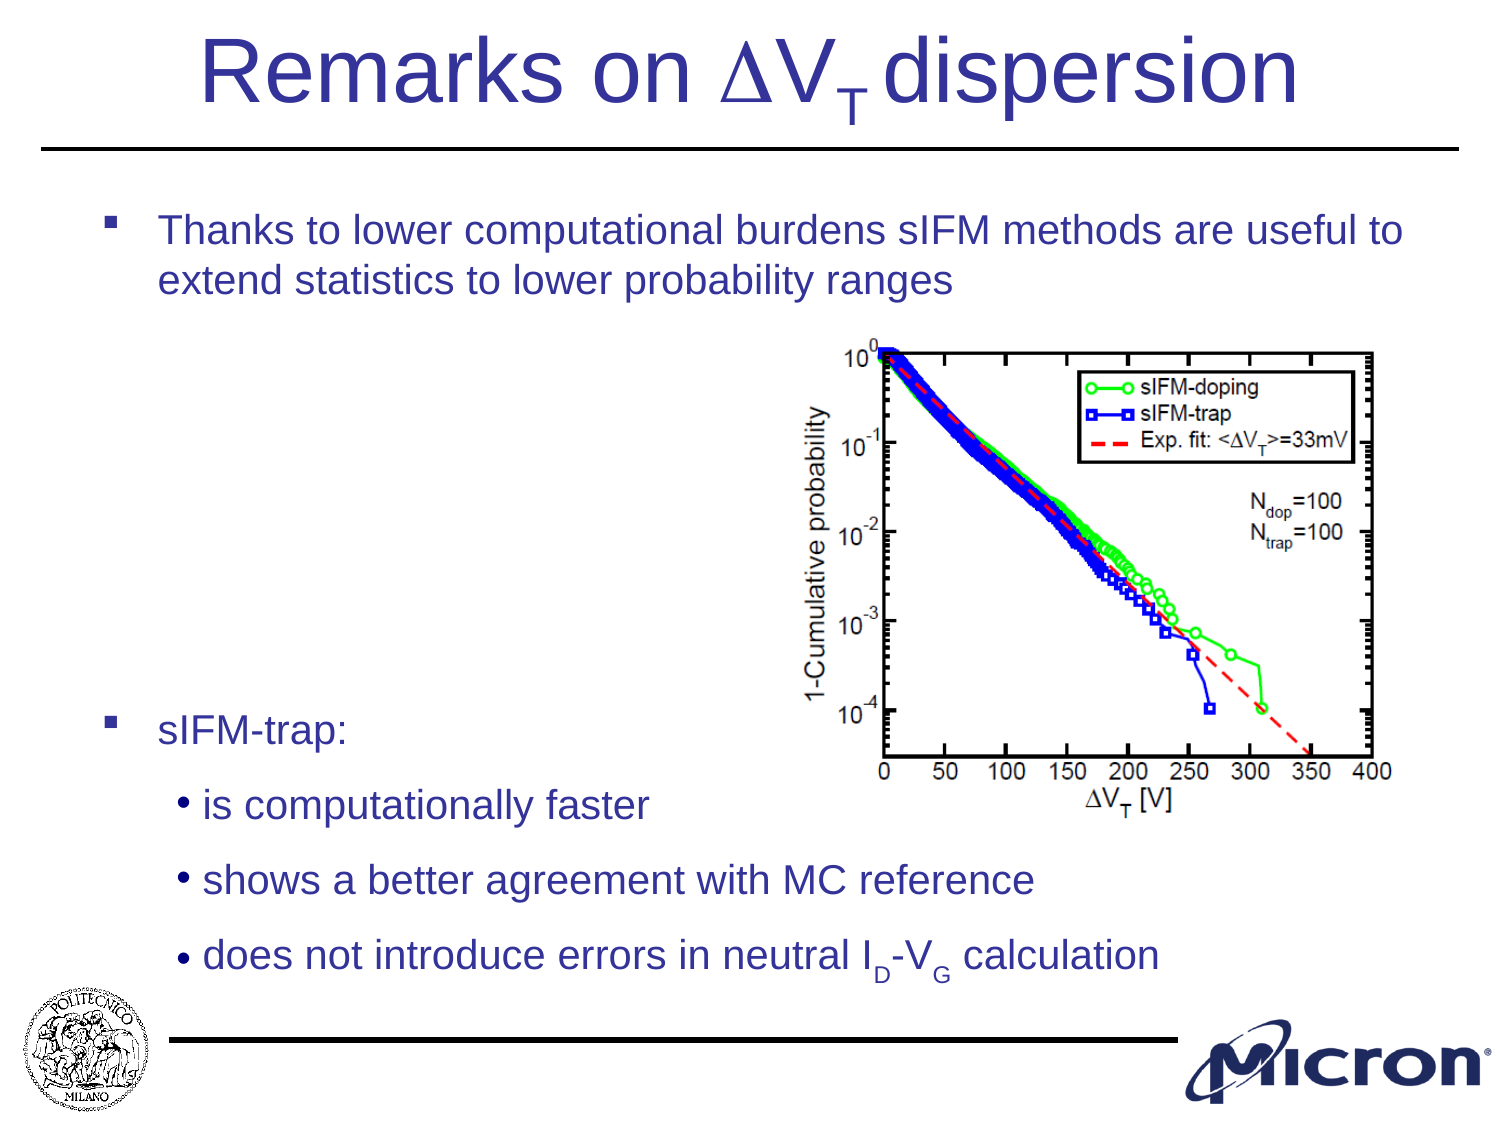

# Remarks on VT dispersion
Thanks to lower computational burdens sIFM methods are useful to extend statistics to lower probability ranges
sIFM-trap:
 is computationally faster
 shows a better agreement with MC reference
 does not introduce errors in neutral ID-VG calculation